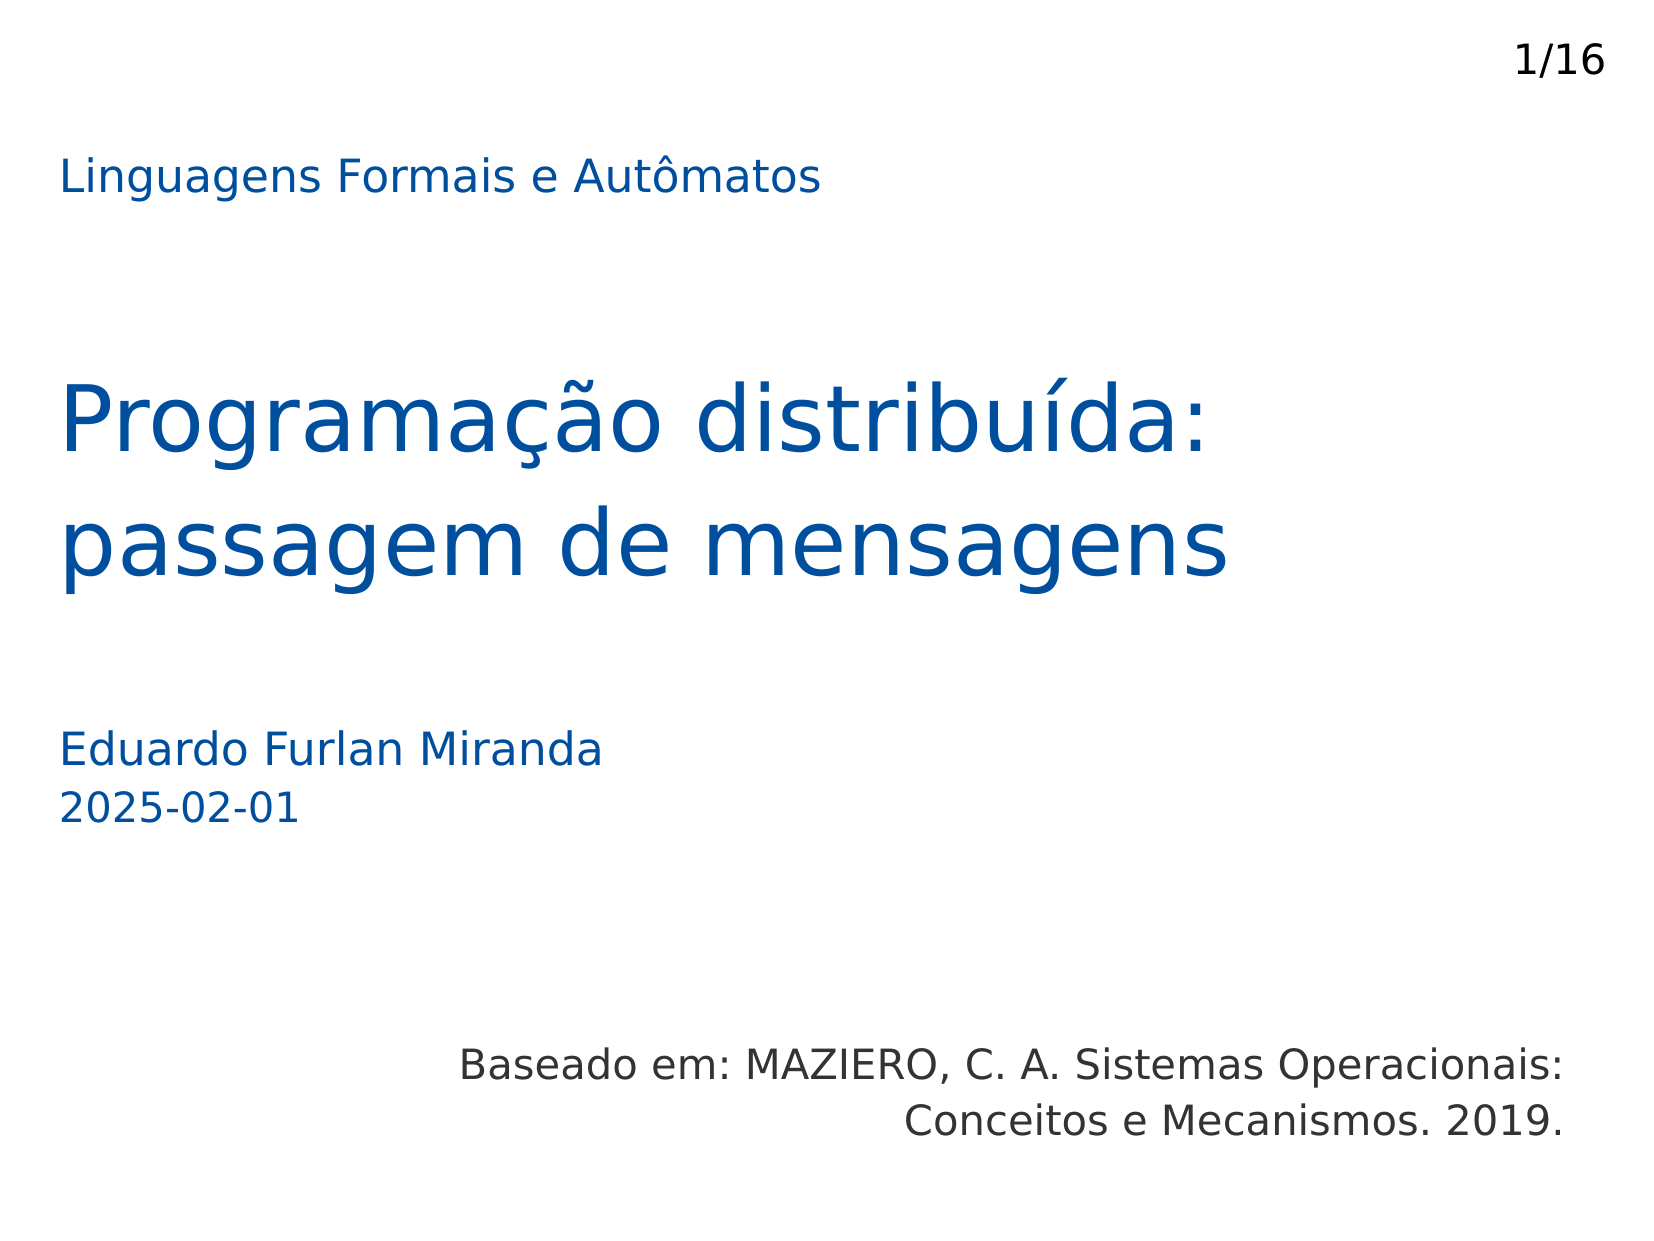

1
# Linguagens Formais e Autômatos
Programação distribuída: passagem de mensagens
Eduardo Furlan Miranda
2025-02-01
Baseado em: MAZIERO, C. A. Sistemas Operacionais: Conceitos e Mecanismos. 2019.